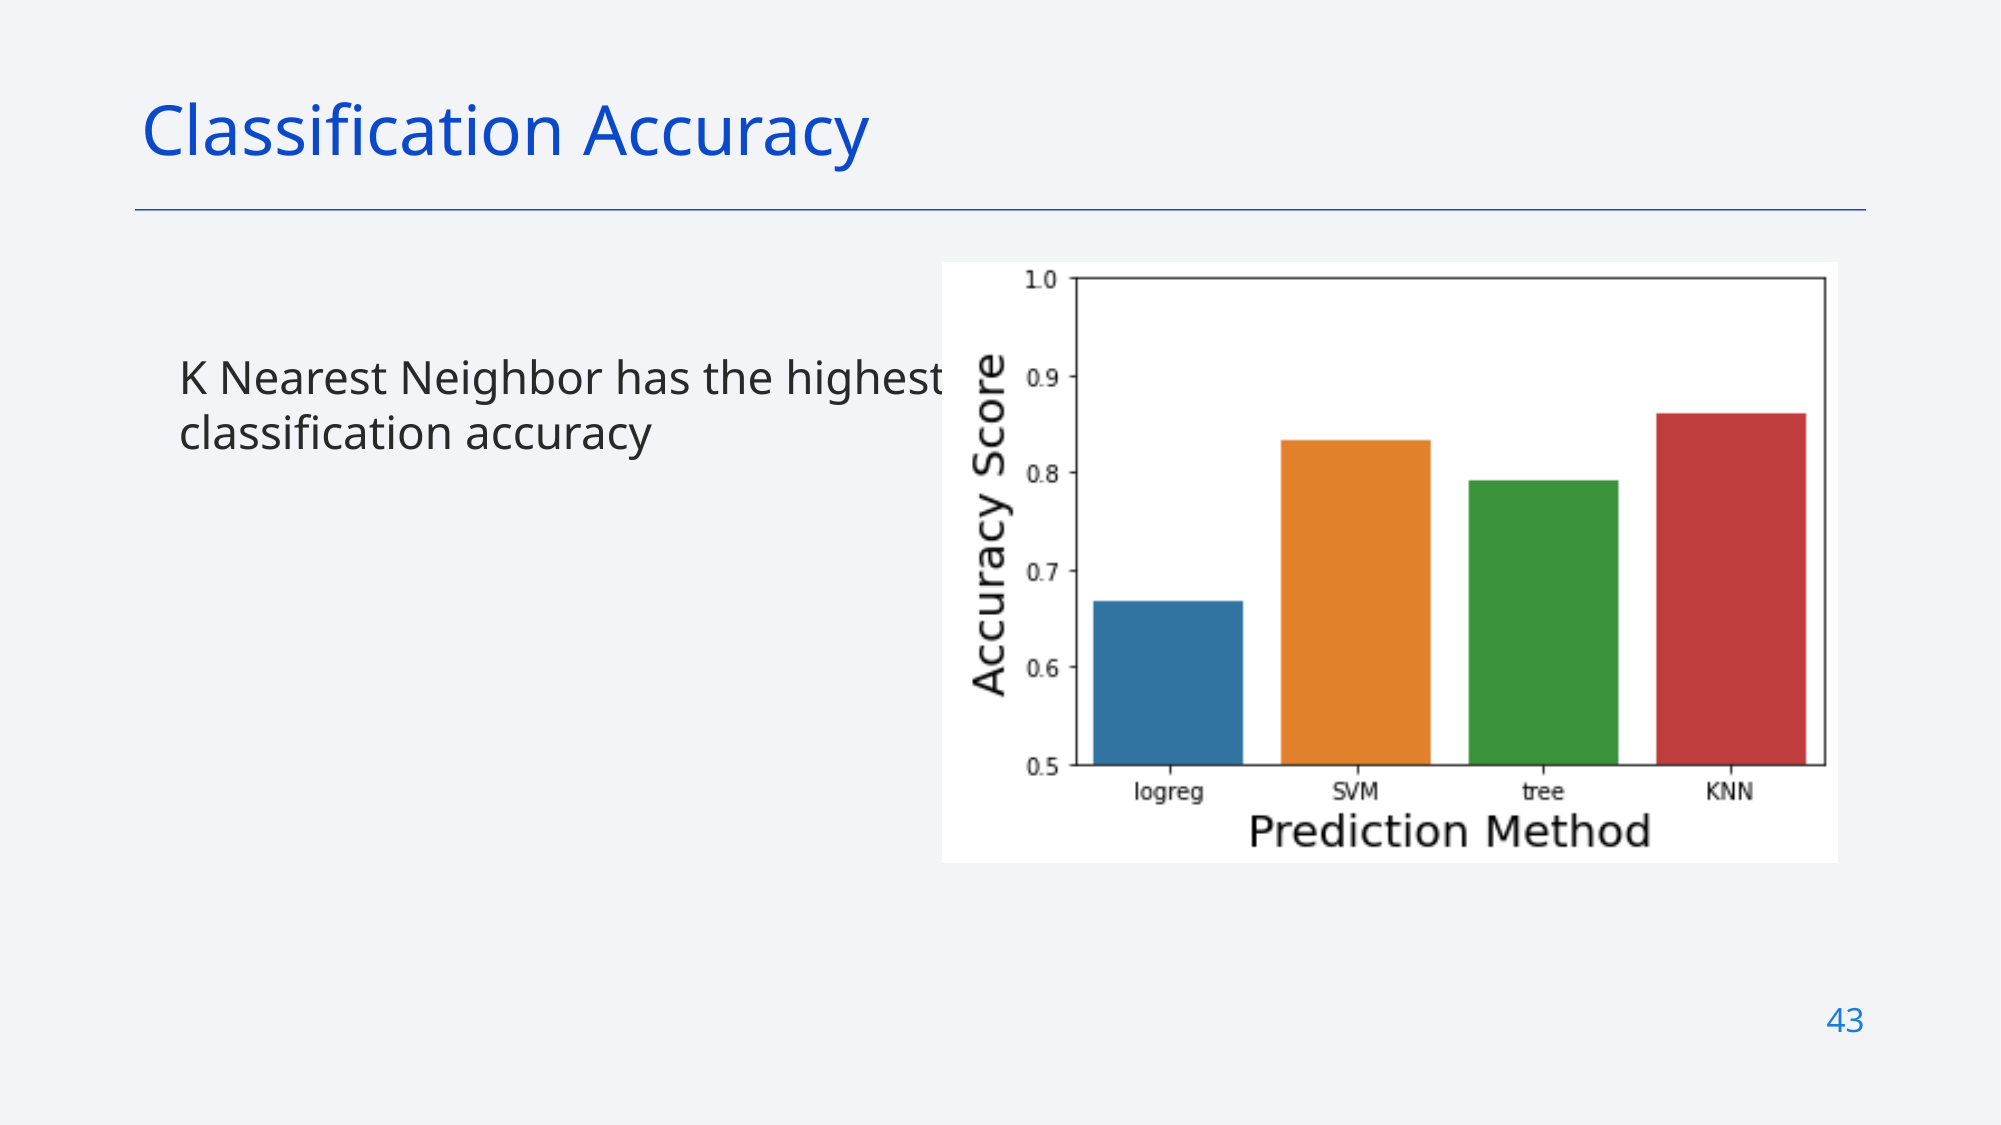

Classification Accuracy
# K Nearest Neighbor has the highest classification accuracy